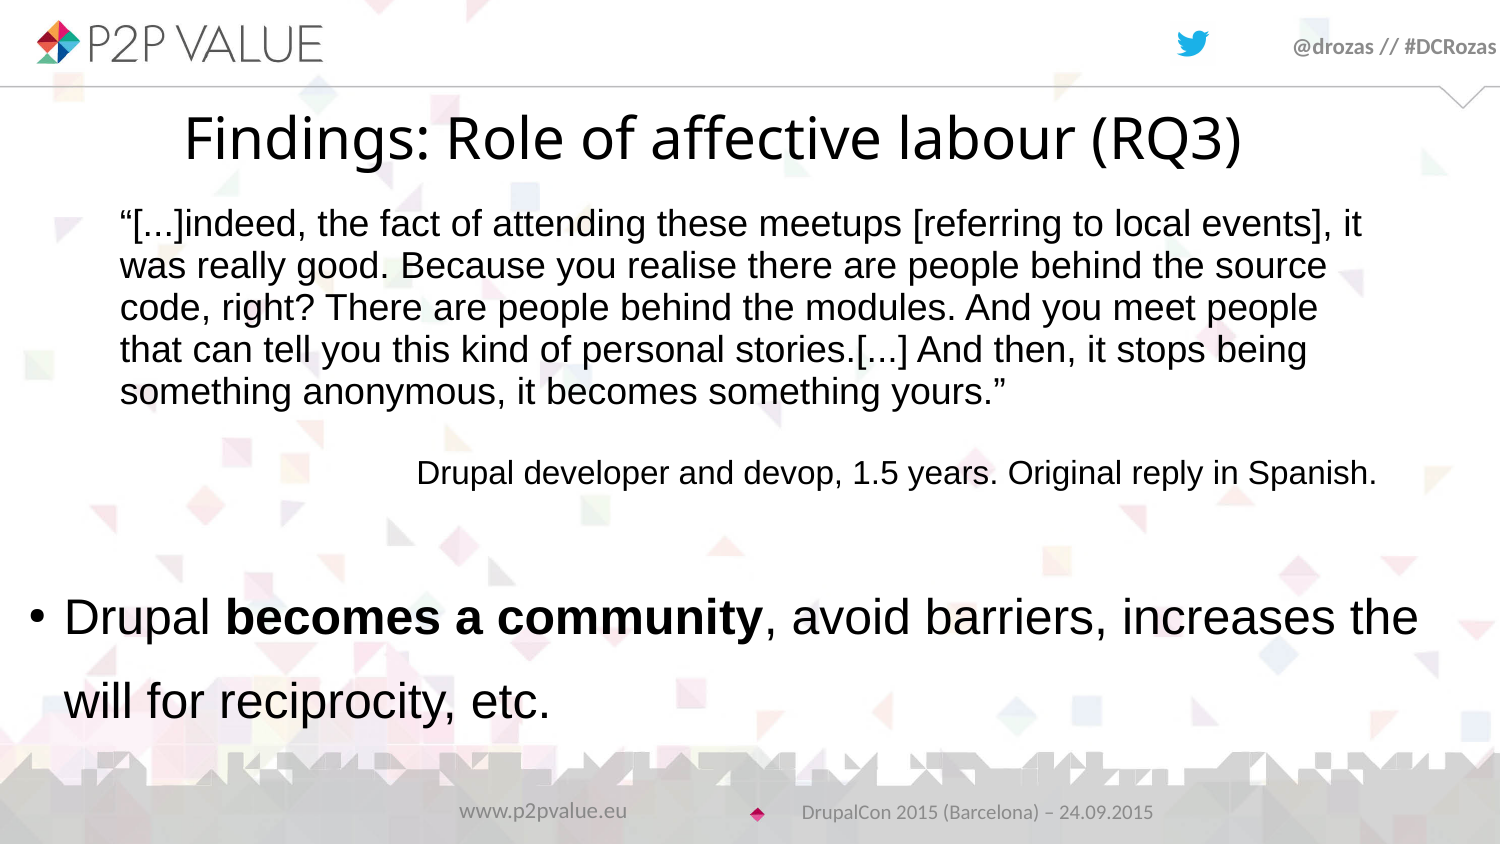

@drozas // #DCRozas
# Findings: Role of affective labour (RQ3)
“[...]indeed, the fact of attending these meetups [referring to local events], it was really good. Because you realise there are people behind the source code, right? There are people behind the modules. And you meet people that can tell you this kind of personal stories.[...] And then, it stops being something anonymous, it becomes something yours.”
Drupal developer and devop, 1.5 years. Original reply in Spanish.
Drupal becomes a community, avoid barriers, increases the will for reciprocity, etc.
DrupalCon 2015 (Barcelona) – 24.09.2015
www.p2pvalue.eu